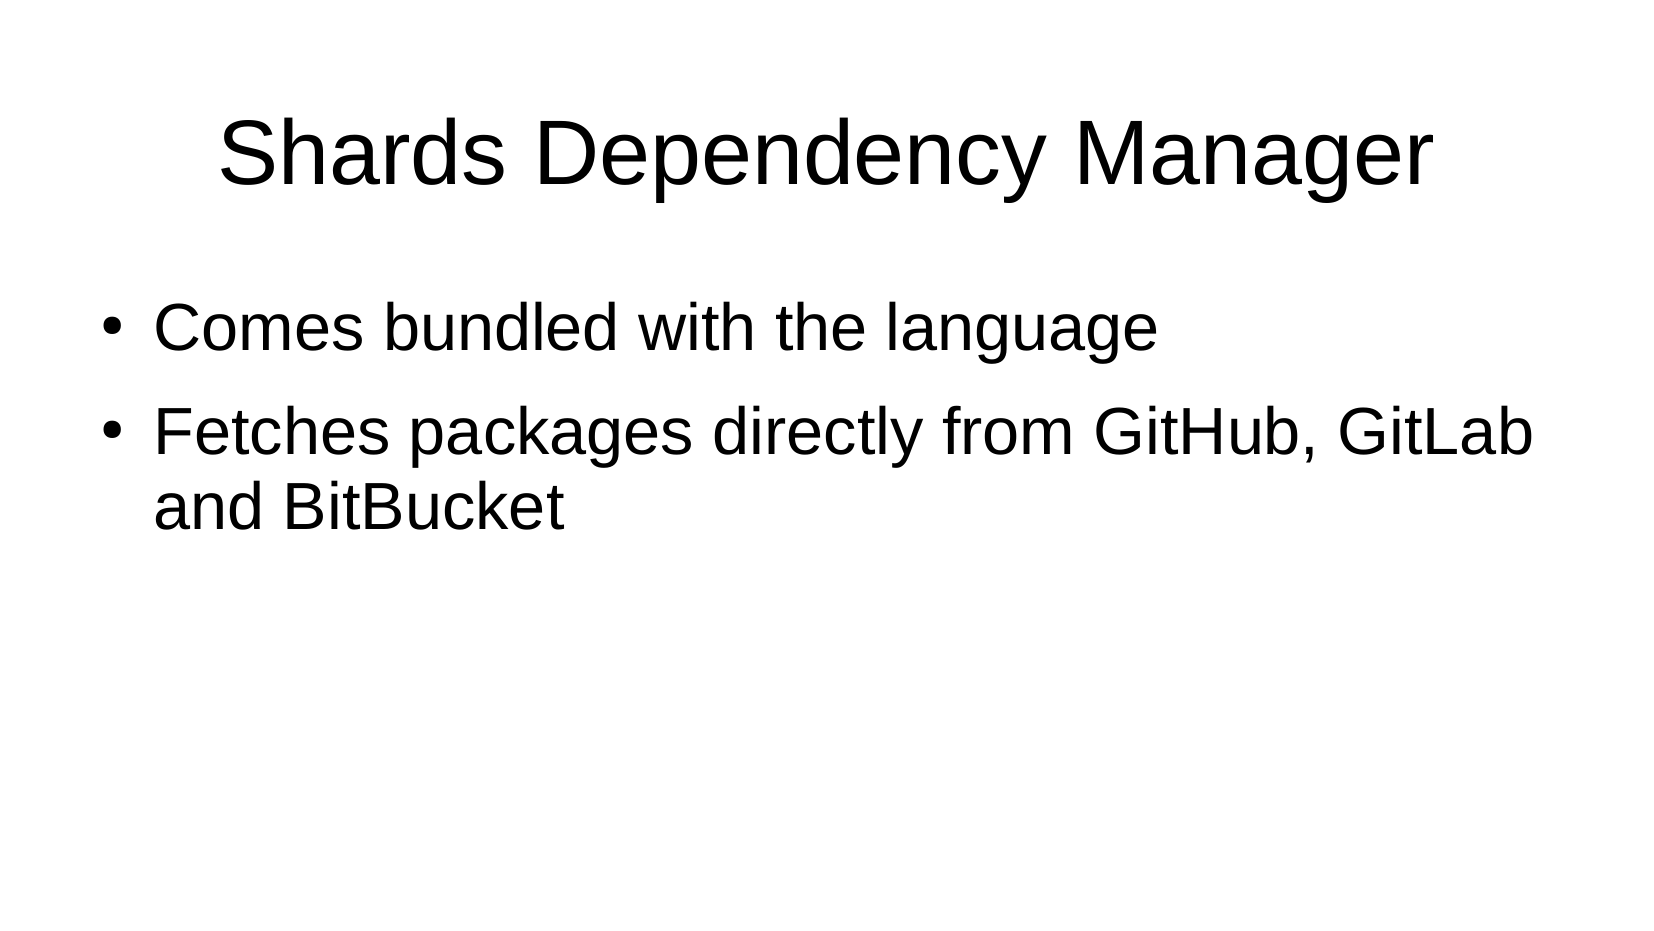

# Shards Dependency Manager
Comes bundled with the language
Fetches packages directly from GitHub, GitLab and BitBucket